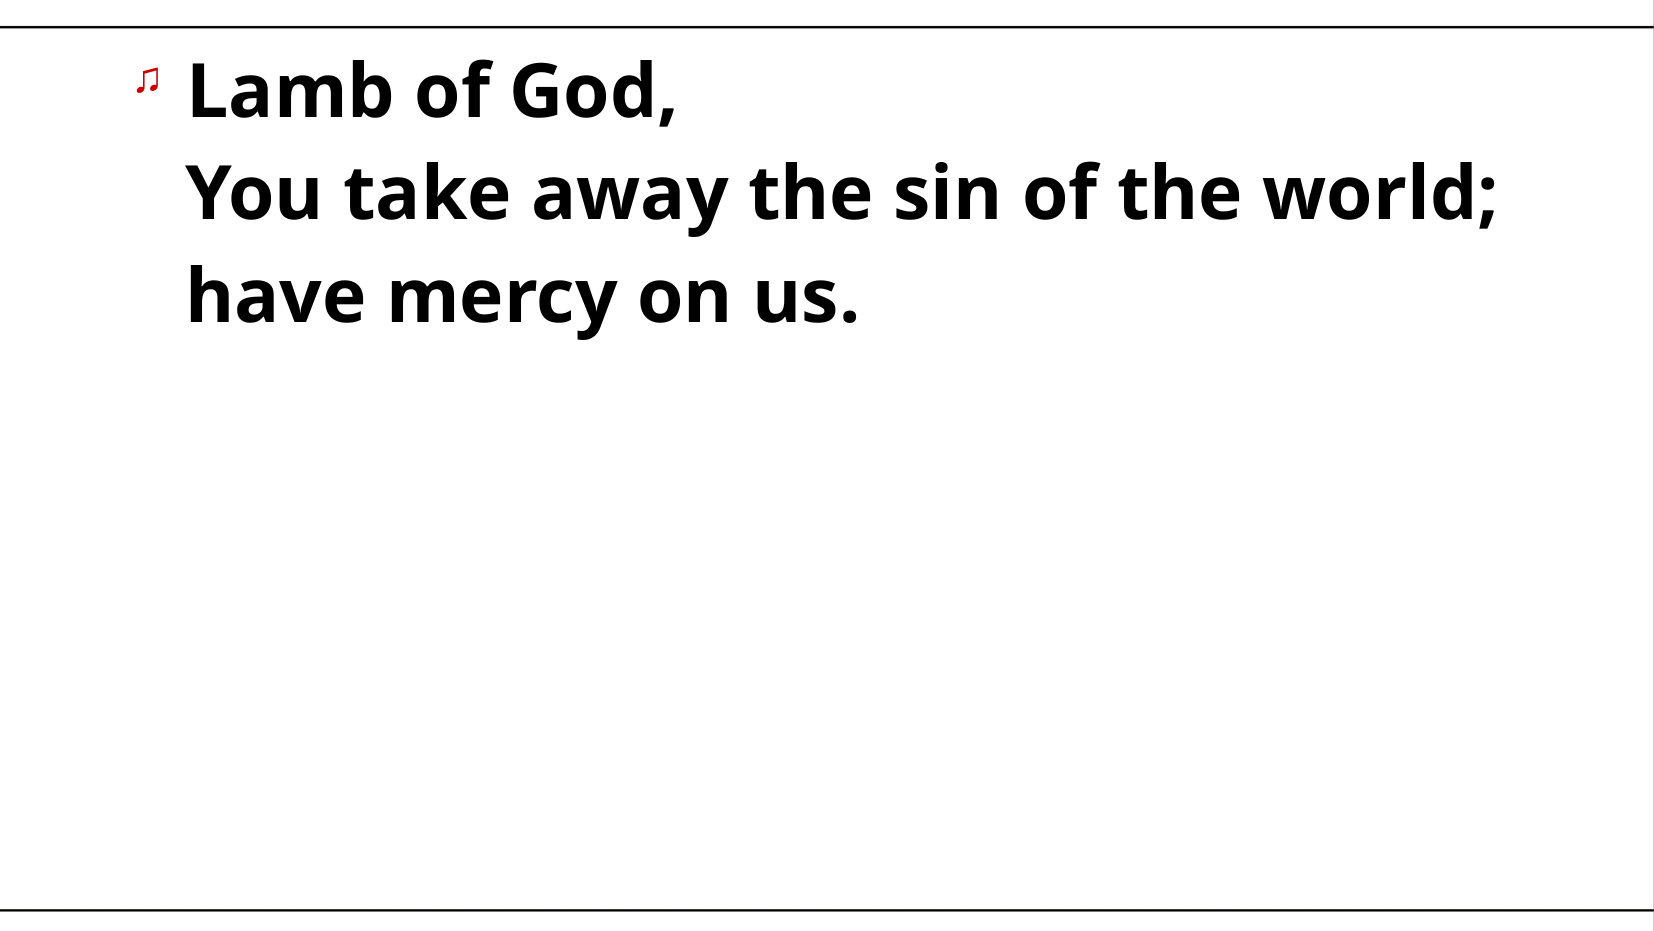

♫ Lamb of God,
 You take away the sin of the world;
 have mercy on us.